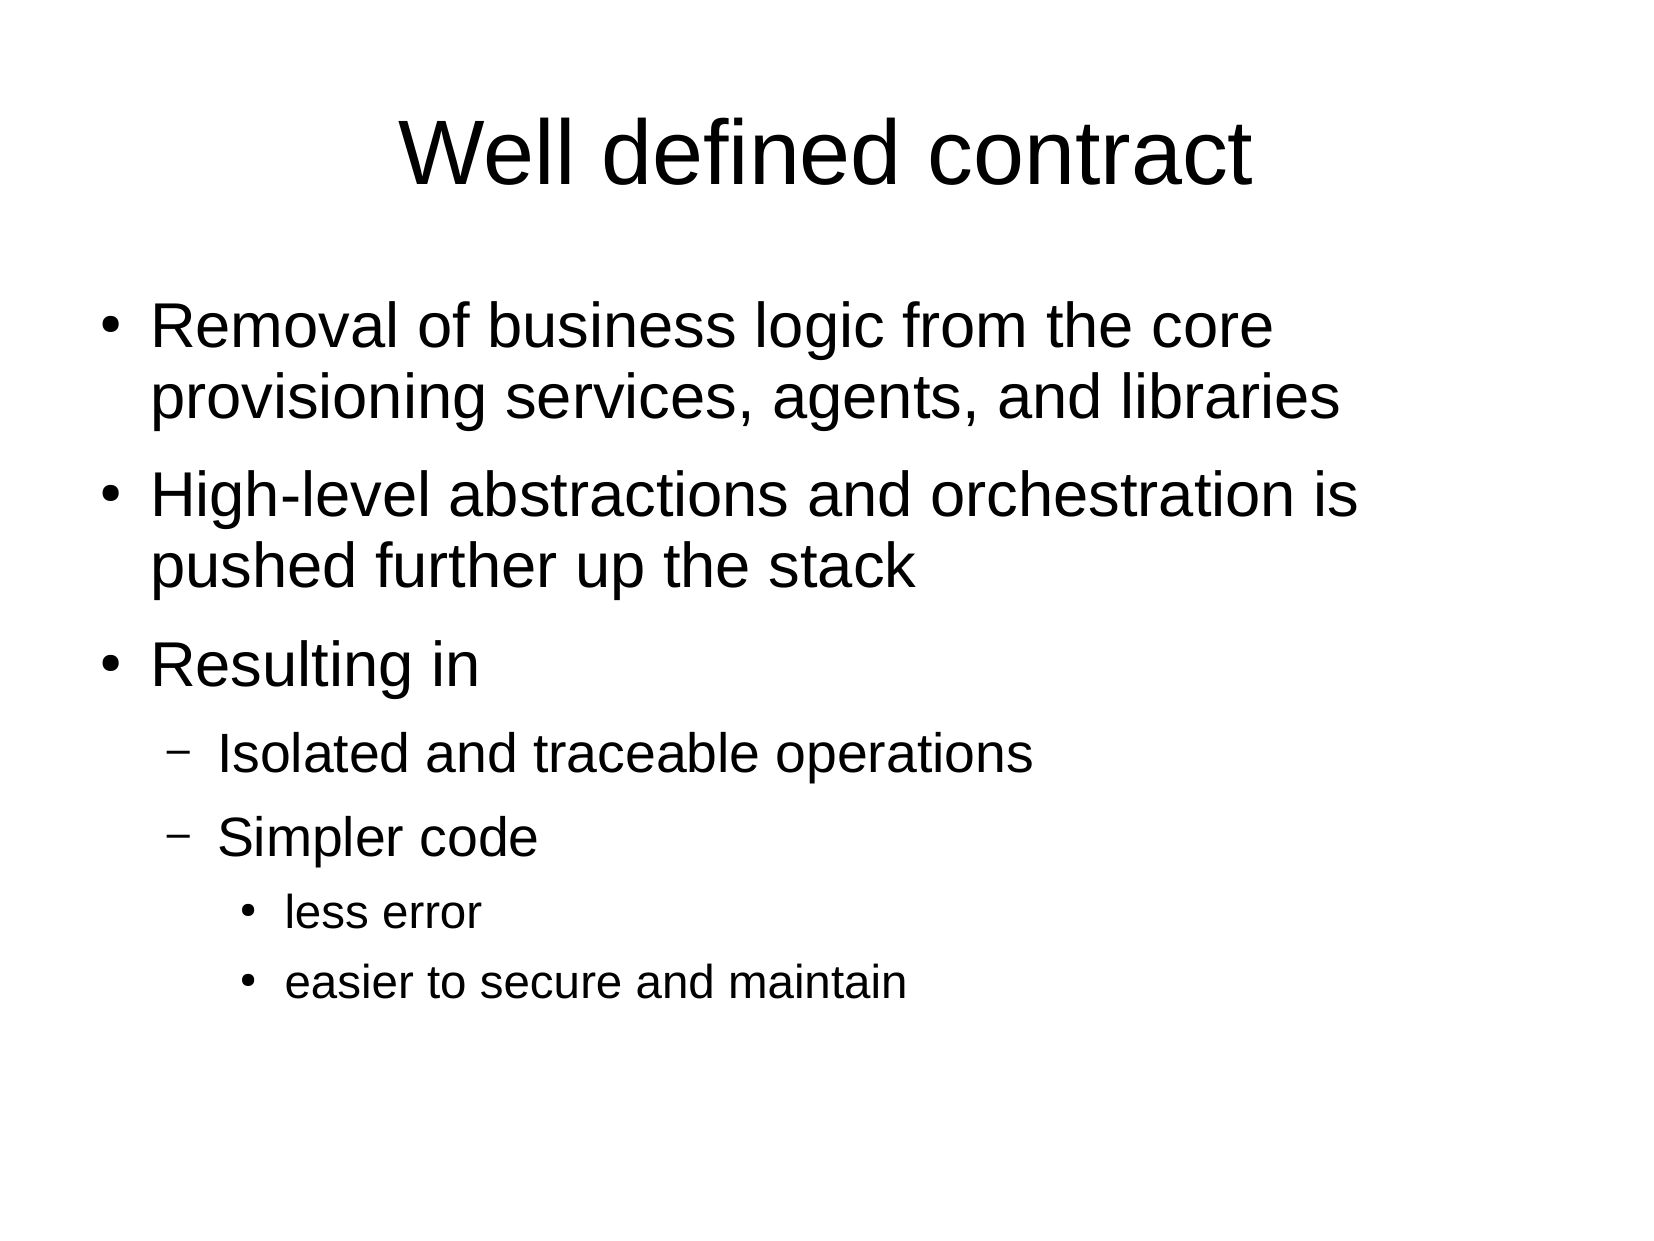

# Well defined contract
Removal of business logic from the core provisioning services, agents, and libraries
High-level abstractions and orchestration is pushed further up the stack
Resulting in
Isolated and traceable operations
Simpler code
less error
easier to secure and maintain